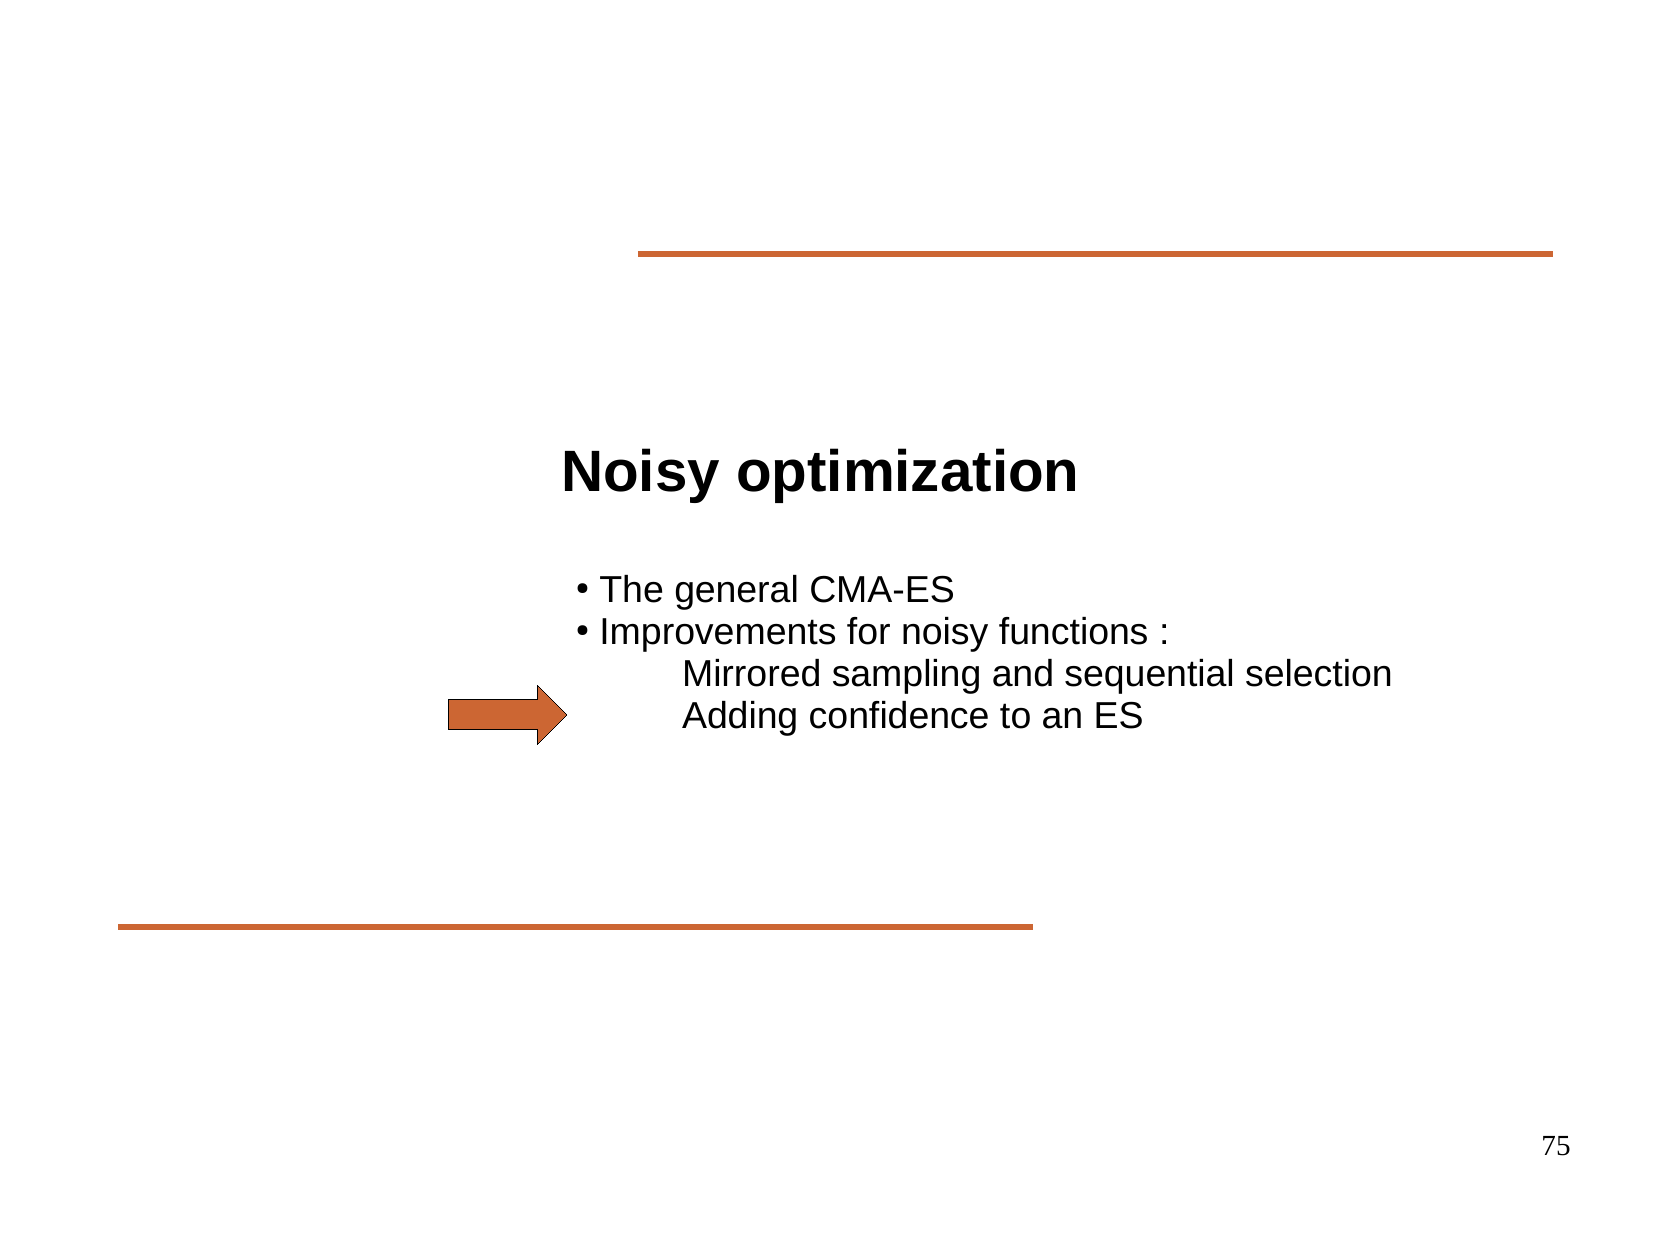

Noisy optimization
 The general CMA-ES
 Improvements for noisy functions :
		Mirrored sampling and sequential selection
		Adding confidence to an ES
75